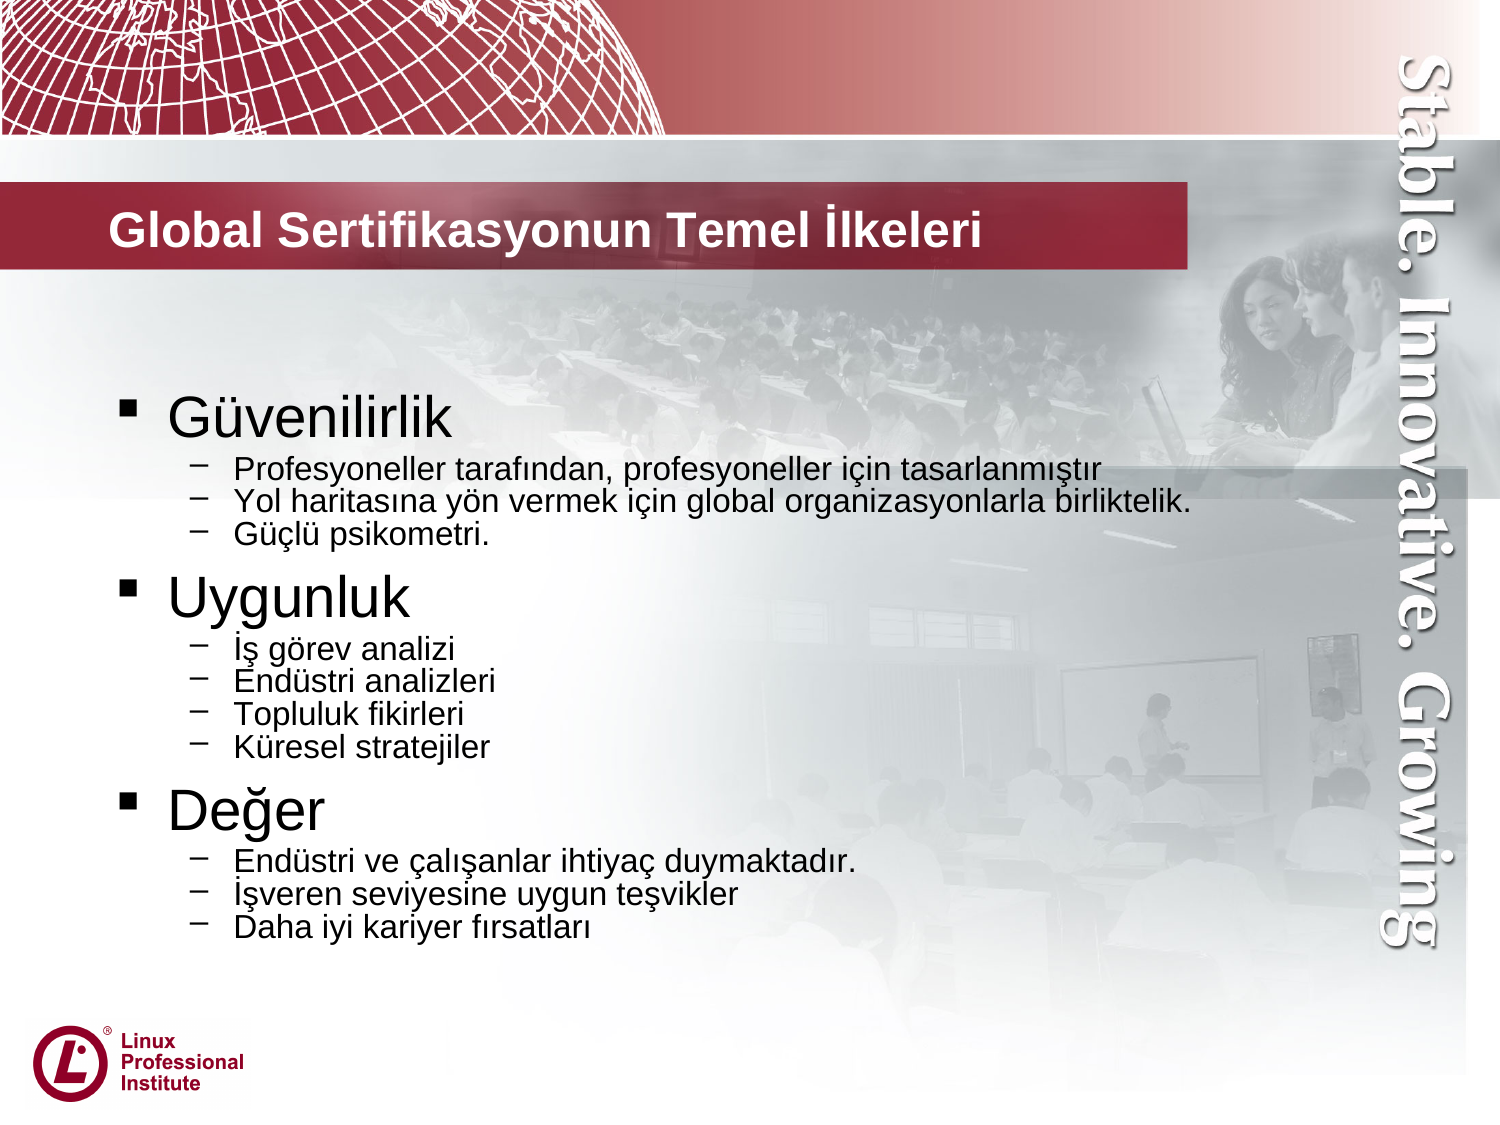

Global Sertifikasyonun Temel İlkeleri
Güvenilirlik
Profesyoneller tarafından, profesyoneller için tasarlanmıştır
Yol haritasına yön vermek için global organizasyonlarla birliktelik.
Güçlü psikometri.
Uygunluk
İş görev analizi
Endüstri analizleri
Topluluk fikirleri
Küresel stratejiler
Değer
Endüstri ve çalışanlar ihtiyaç duymaktadır.
İşveren seviyesine uygun teşvikler
Daha iyi kariyer fırsatları